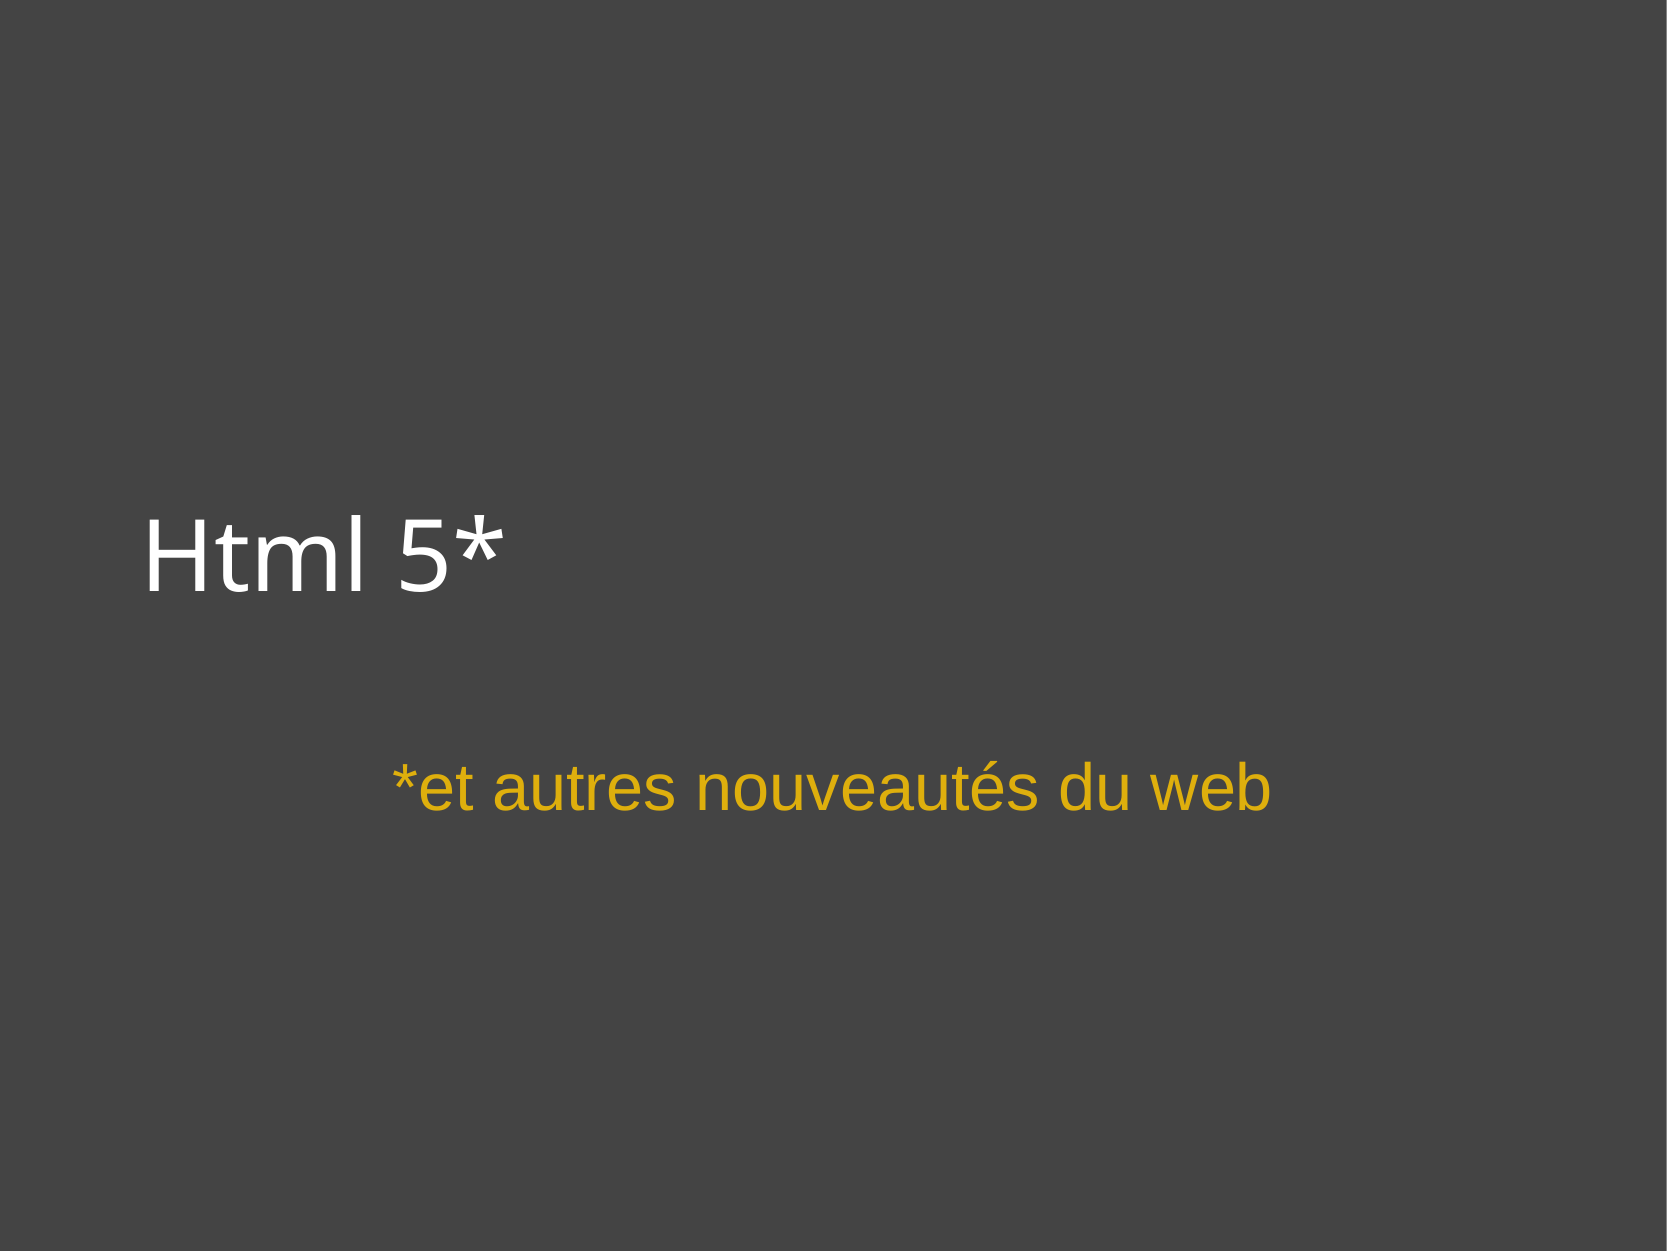

# Html 5*
*et autres nouveautés du web